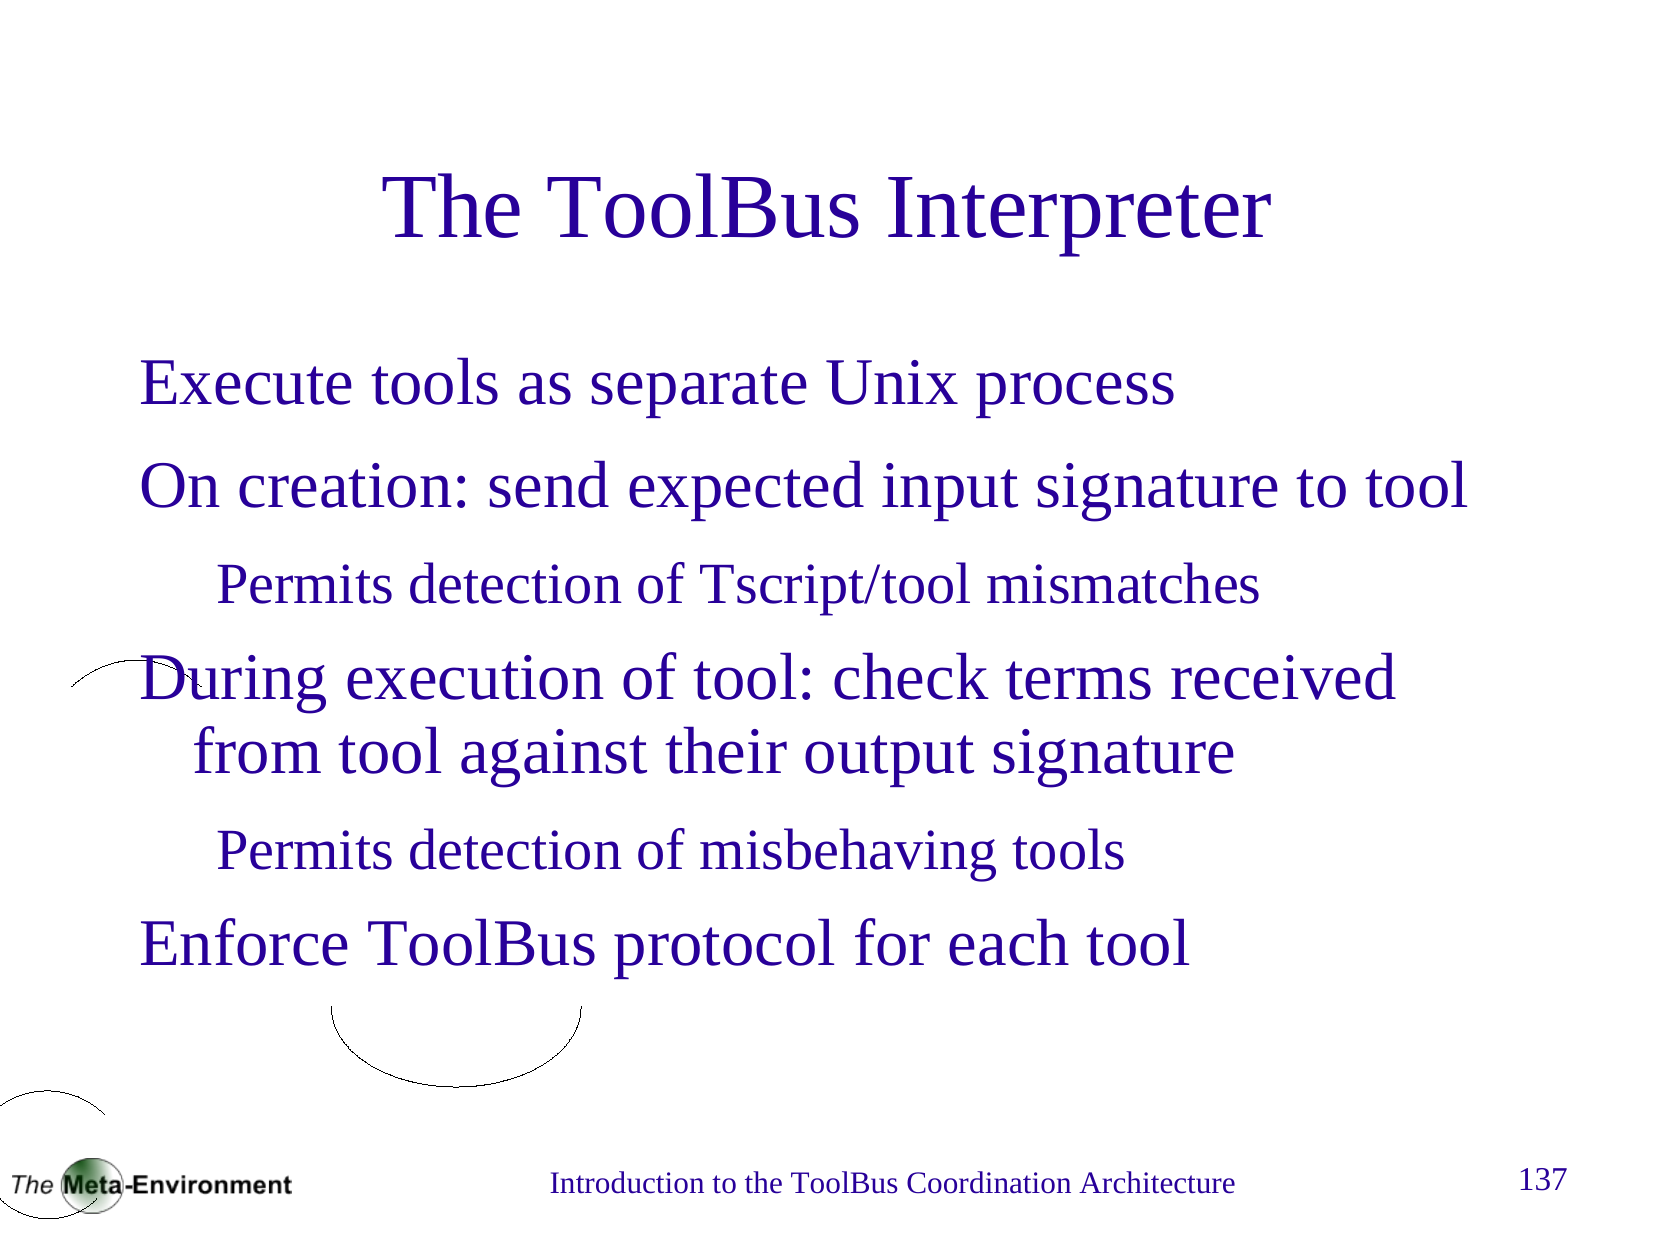

# The ToolBus Interpreter
Execute tools as separate Unix process
On creation: send expected input signature to tool
Permits detection of Tscript/tool mismatches
During execution of tool: check terms received from tool against their output signature
Permits detection of misbehaving tools
Enforce ToolBus protocol for each tool